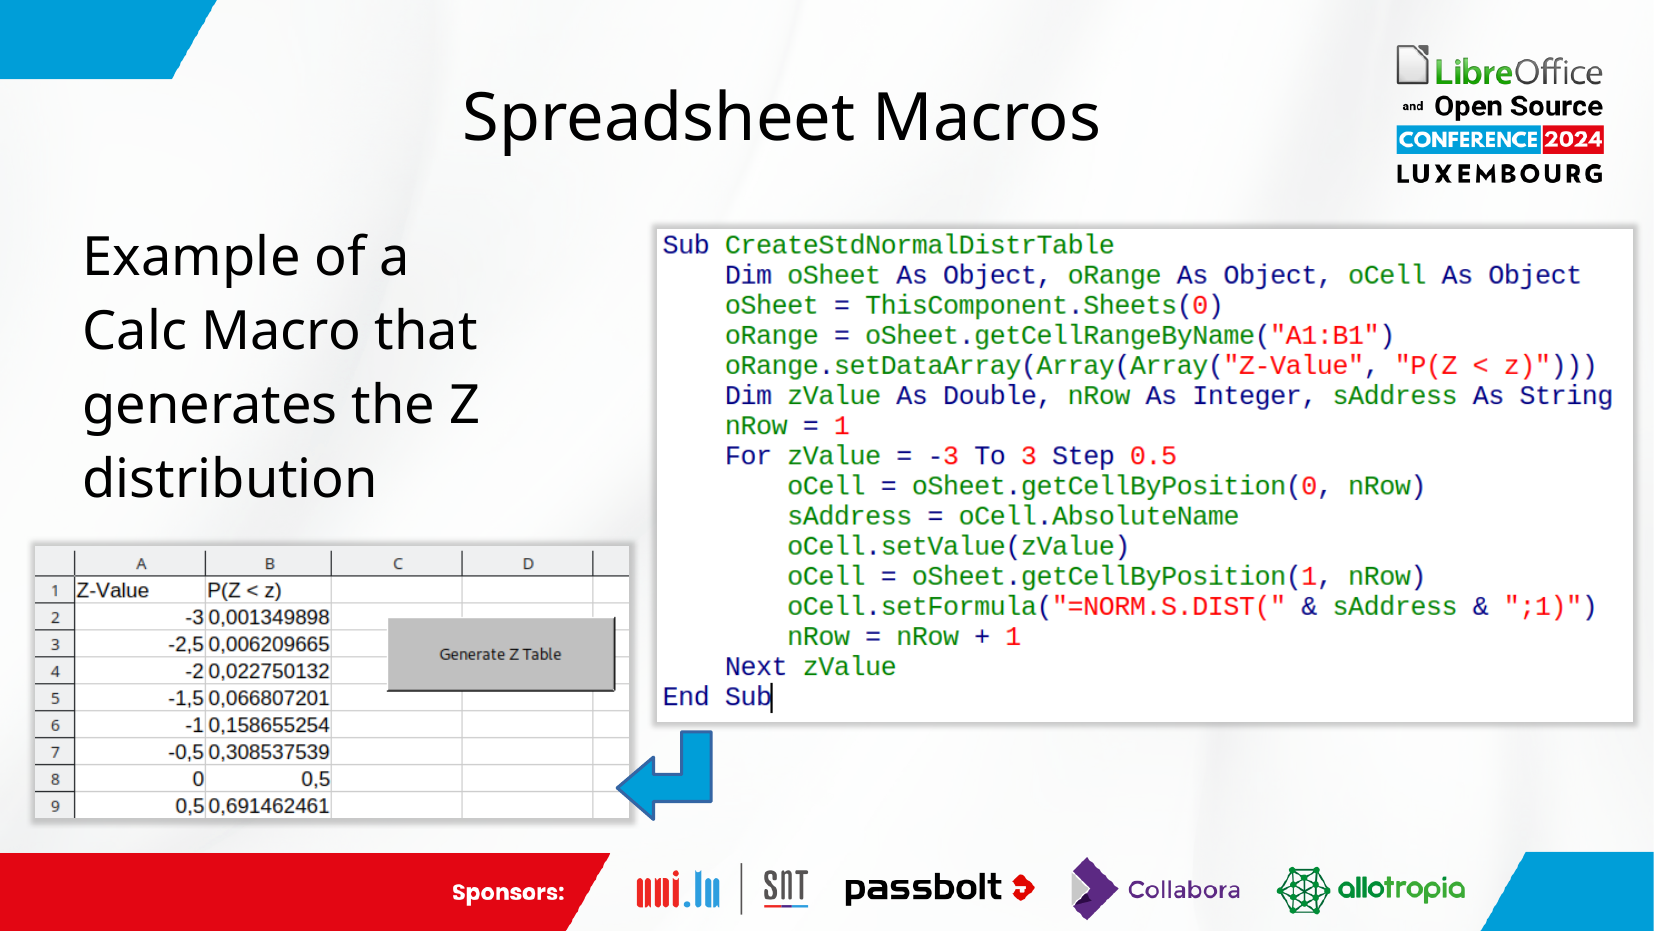

# Spreadsheet Macros
Example of a Calc Macro that generates the Z distribution